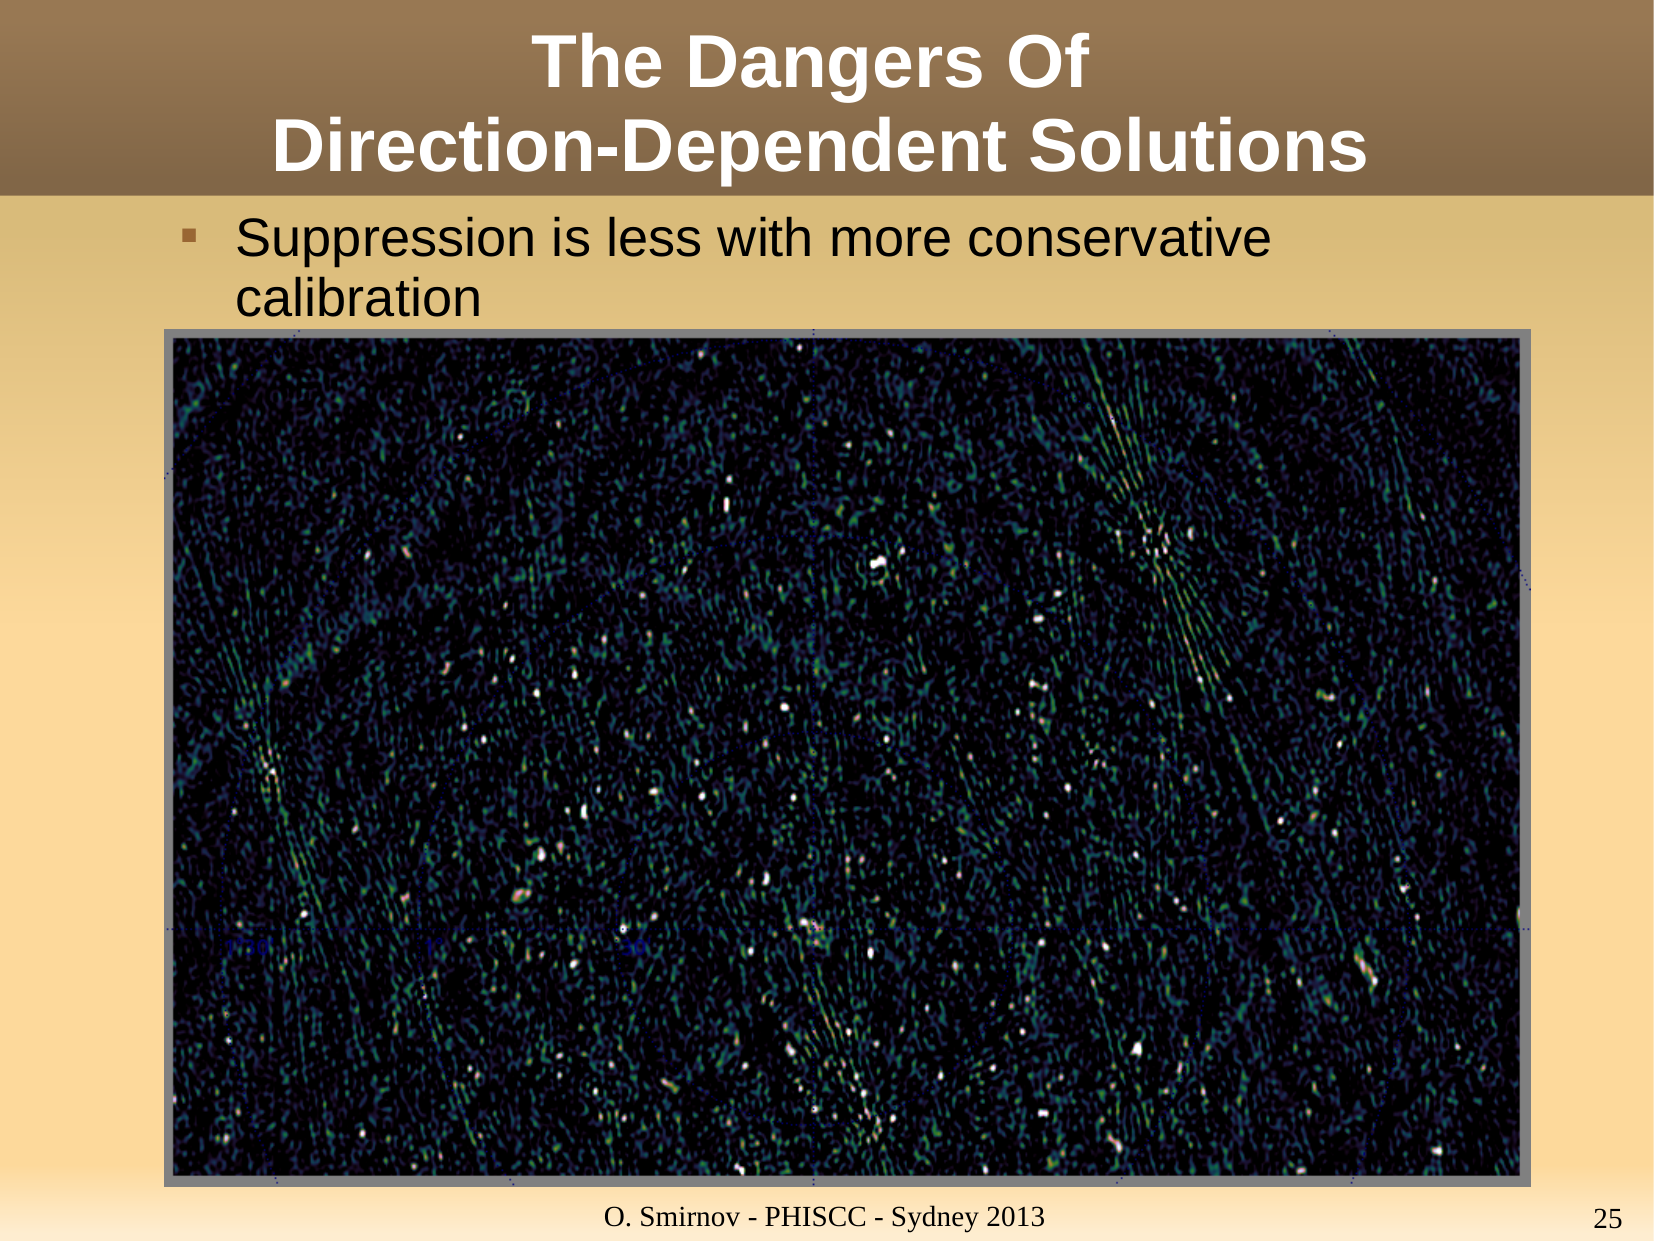

# The Dangers Of Direction-Dependent Solutions
Suppression is less with more conservative calibration
Our target
O. Smirnov - PHISCC - Sydney 2013
25